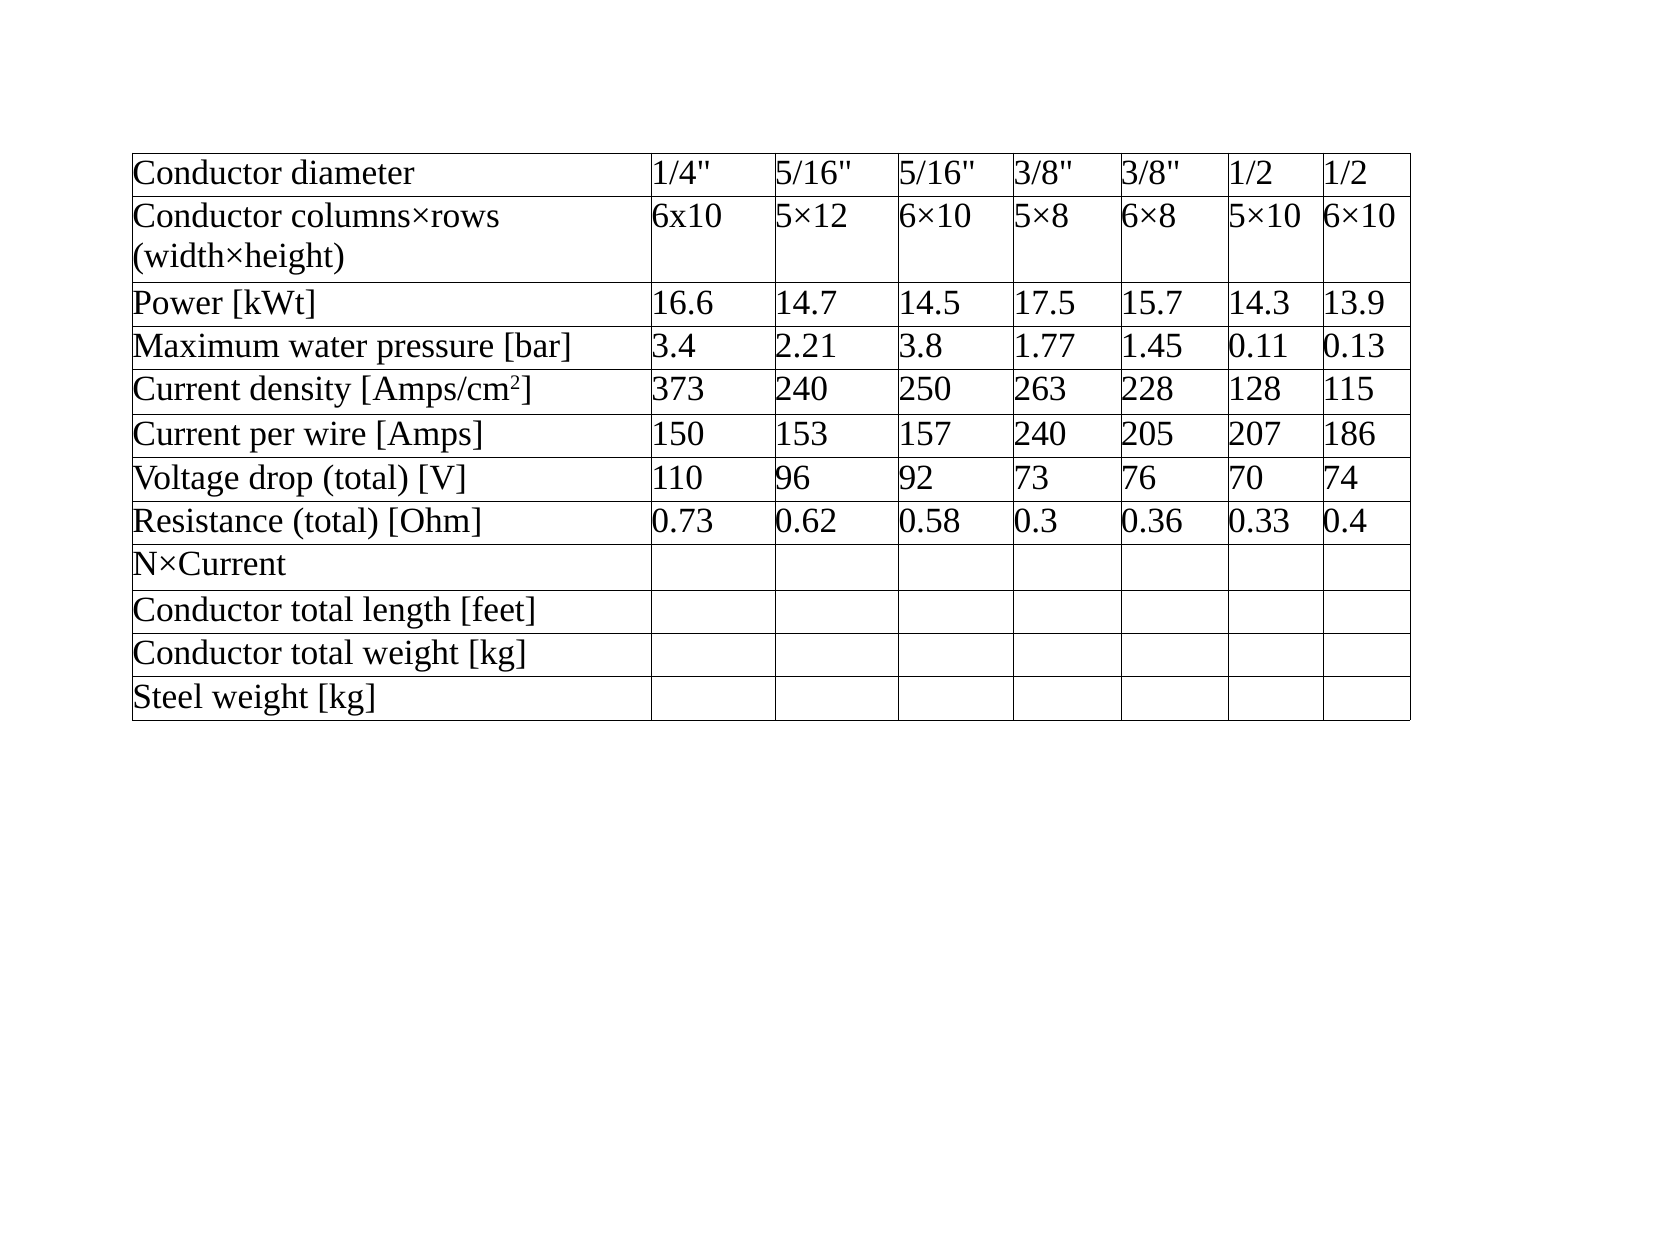

| Conductor diameter | 1/4" | 5/16" | 5/16" | 3/8" | 3/8" | 1/2 | 1/2 |
| --- | --- | --- | --- | --- | --- | --- | --- |
| Conductor columns×rows (width×height) | 6x10 | 5×12 | 6×10 | 5×8 | 6×8 | 5×10 | 6×10 |
| Power [kWt] | 16.6 | 14.7 | 14.5 | 17.5 | 15.7 | 14.3 | 13.9 |
| Maximum water pressure [bar] | 3.4 | 2.21 | 3.8 | 1.77 | 1.45 | 0.11 | 0.13 |
| Current density [Amps/cm2] | 373 | 240 | 250 | 263 | 228 | 128 | 115 |
| Current per wire [Amps] | 150 | 153 | 157 | 240 | 205 | 207 | 186 |
| Voltage drop (total) [V] | 110 | 96 | 92 | 73 | 76 | 70 | 74 |
| Resistance (total) [Ohm] | 0.73 | 0.62 | 0.58 | 0.3 | 0.36 | 0.33 | 0.4 |
| N×Current | | | | | | | |
| Conductor total length [feet] | | | | | | | |
| Conductor total weight [kg] | | | | | | | |
| Steel weight [kg] | | | | | | | |